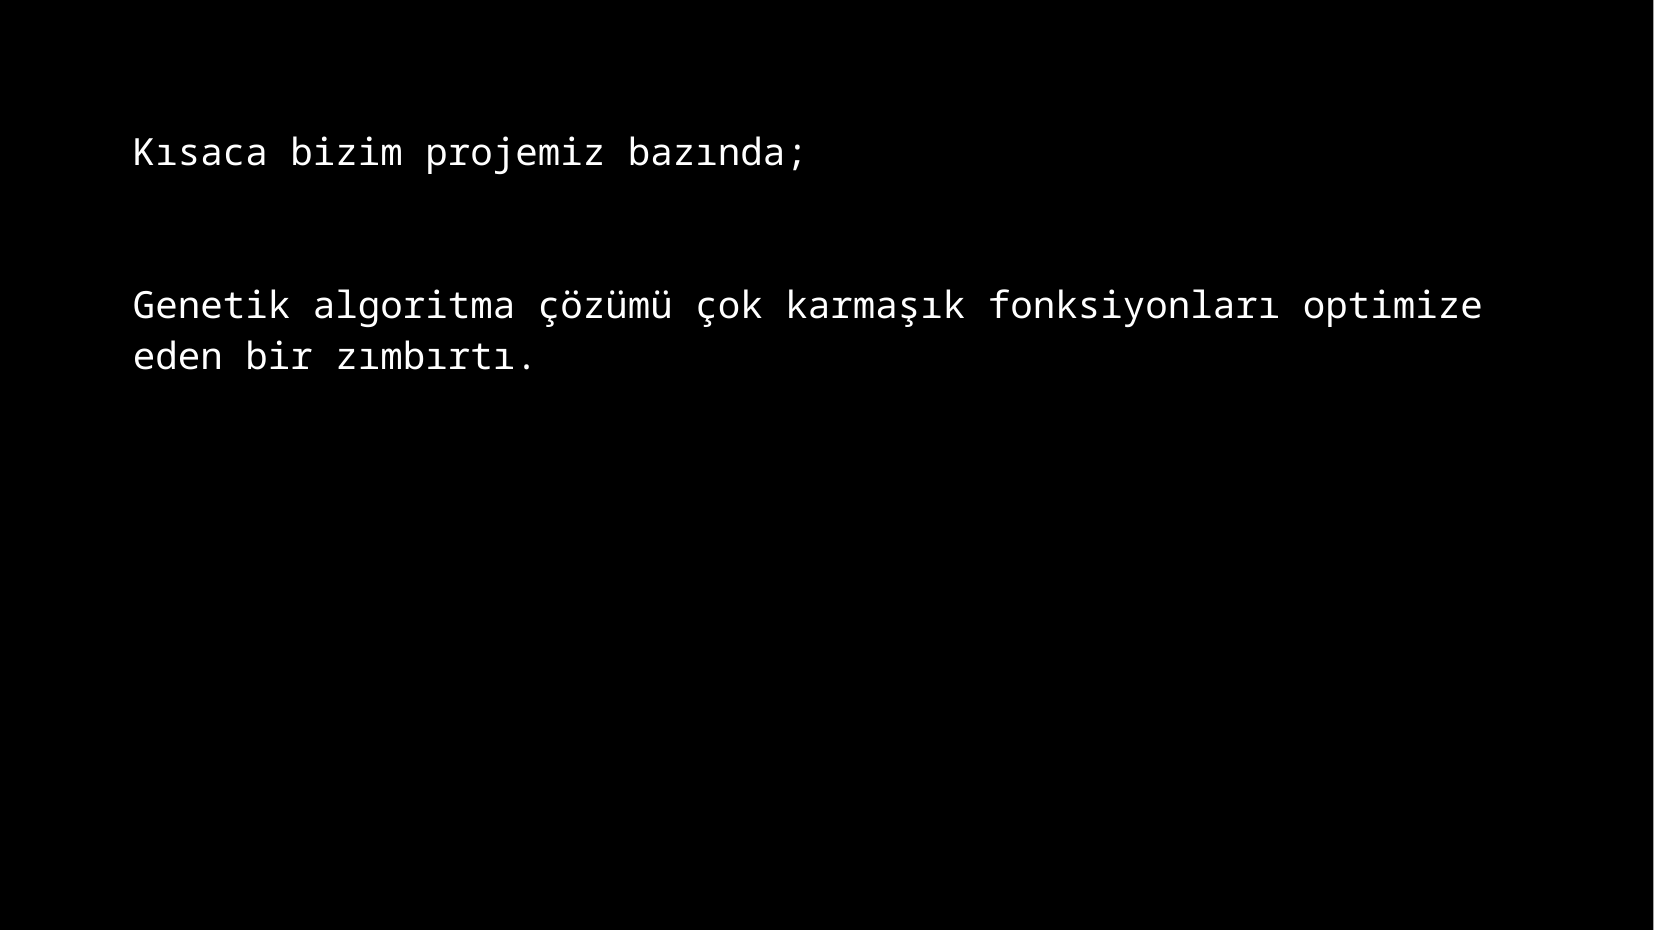

Kısaca bizim projemiz bazında;
Genetik algoritma çözümü çok karmaşık fonksiyonları optimize eden bir zımbırtı.